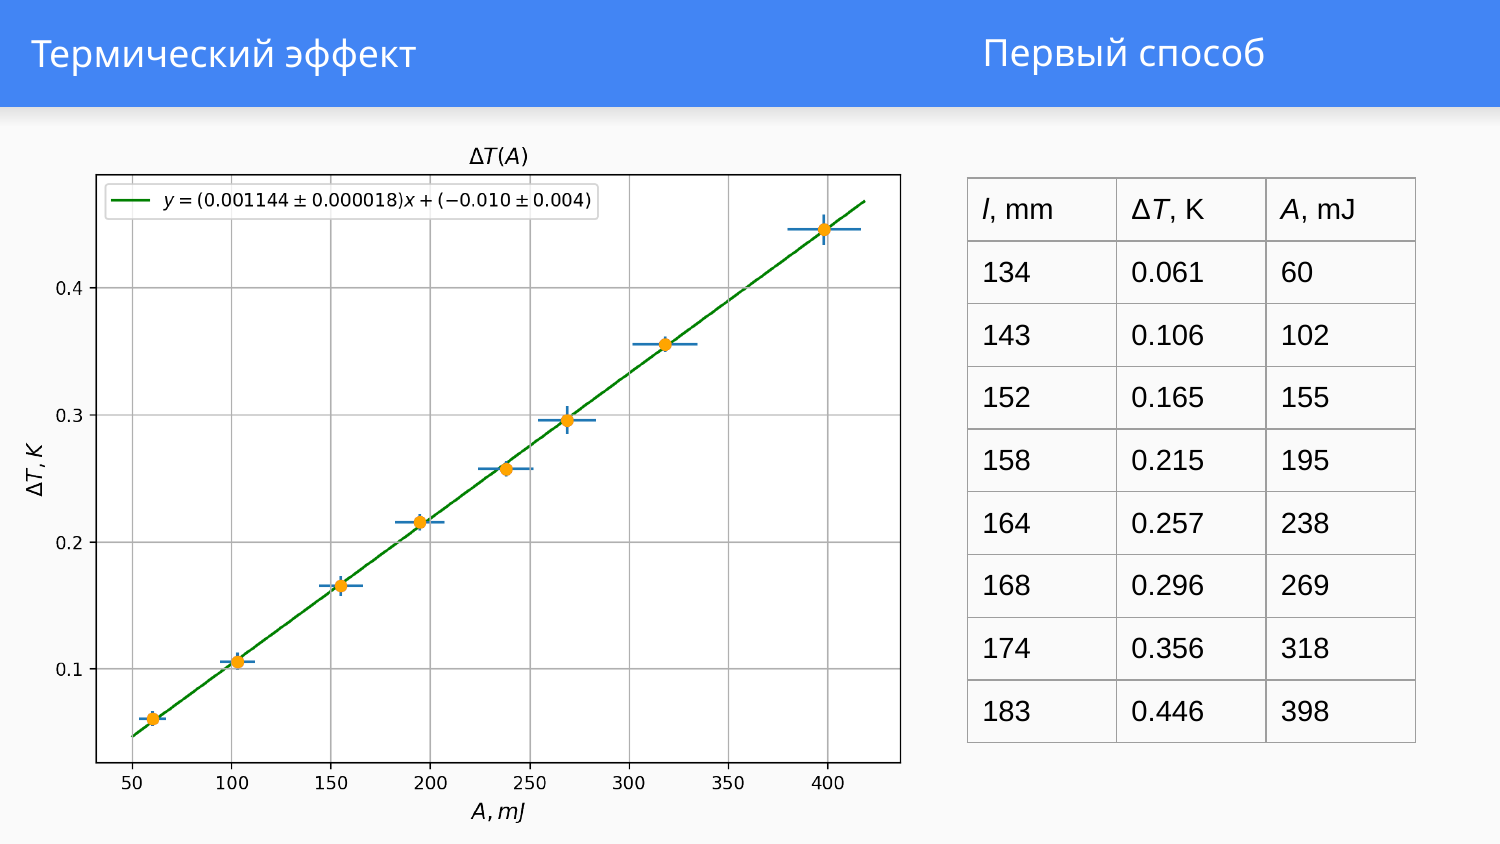

# Термический эффект
Первый способ
| l, mm | ΔT, K | A, mJ |
| --- | --- | --- |
| 134 | 0.061 | 60 |
| 143 | 0.106 | 102 |
| 152 | 0.165 | 155 |
| 158 | 0.215 | 195 |
| 164 | 0.257 | 238 |
| 168 | 0.296 | 269 |
| 174 | 0.356 | 318 |
| 183 | 0.446 | 398 |